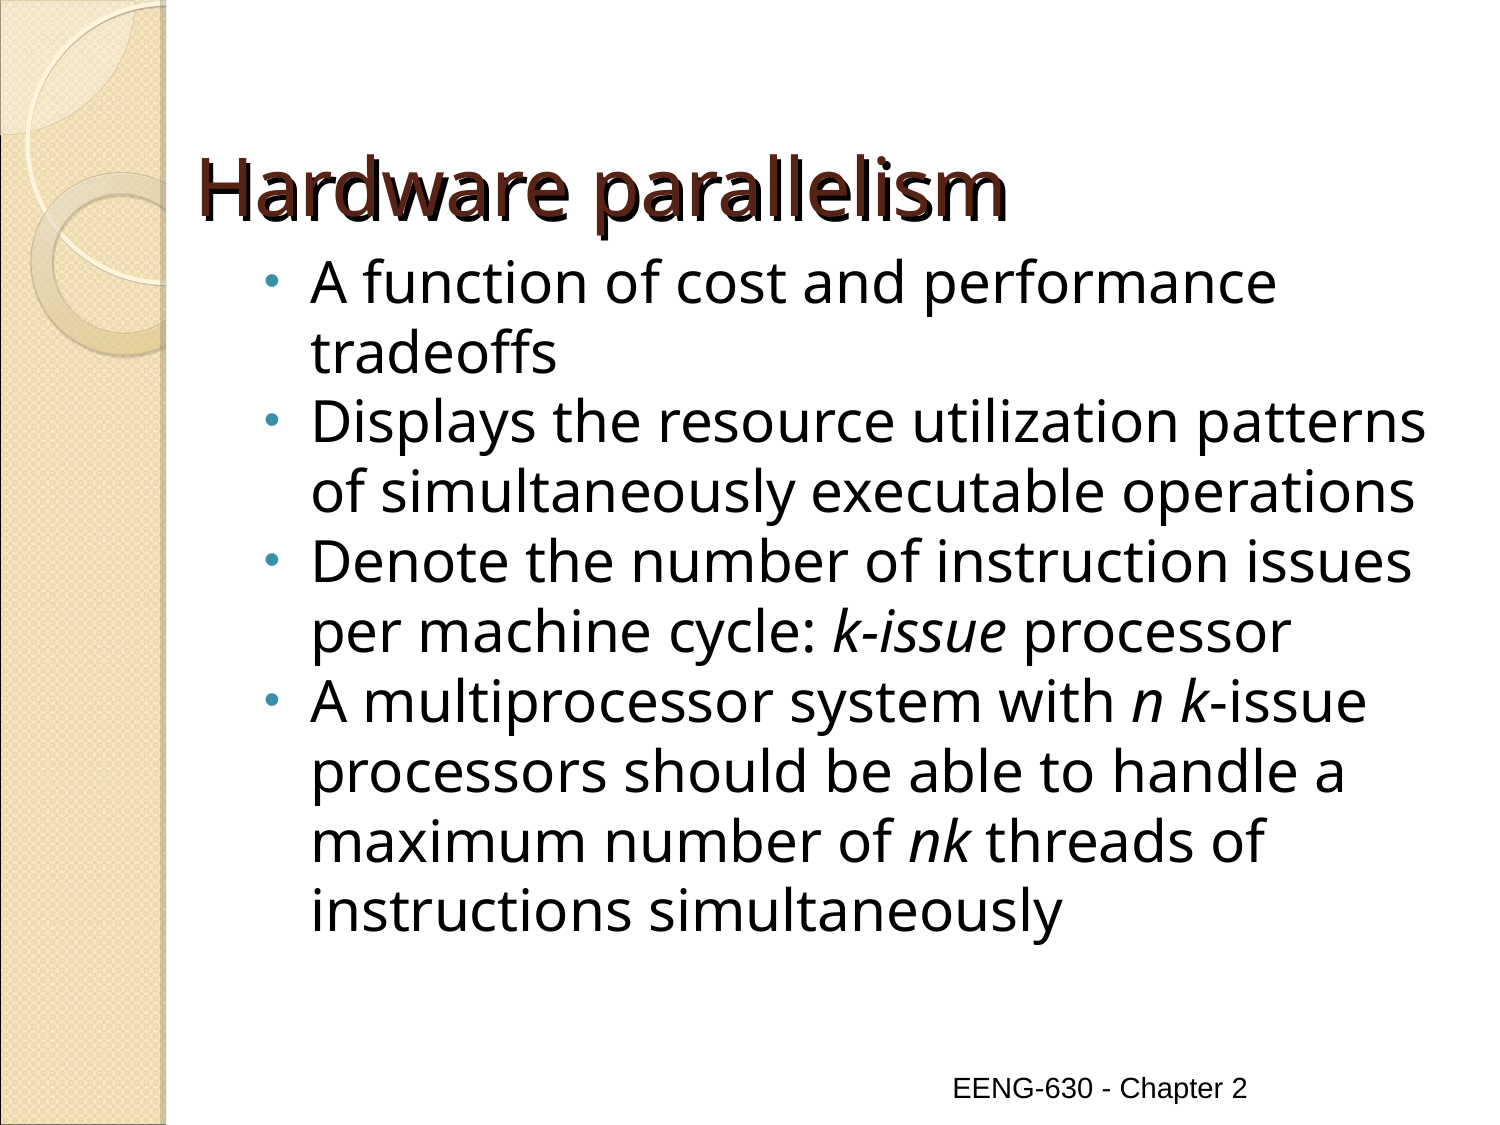

# Hardware parallelism
A function of cost and performance tradeoffs
Displays the resource utilization patterns of simultaneously executable operations
Denote the number of instruction issues per machine cycle: k-issue processor
A multiprocessor system with n k-issue processors should be able to handle a maximum number of nk threads of instructions simultaneously
EENG-630 - Chapter 2